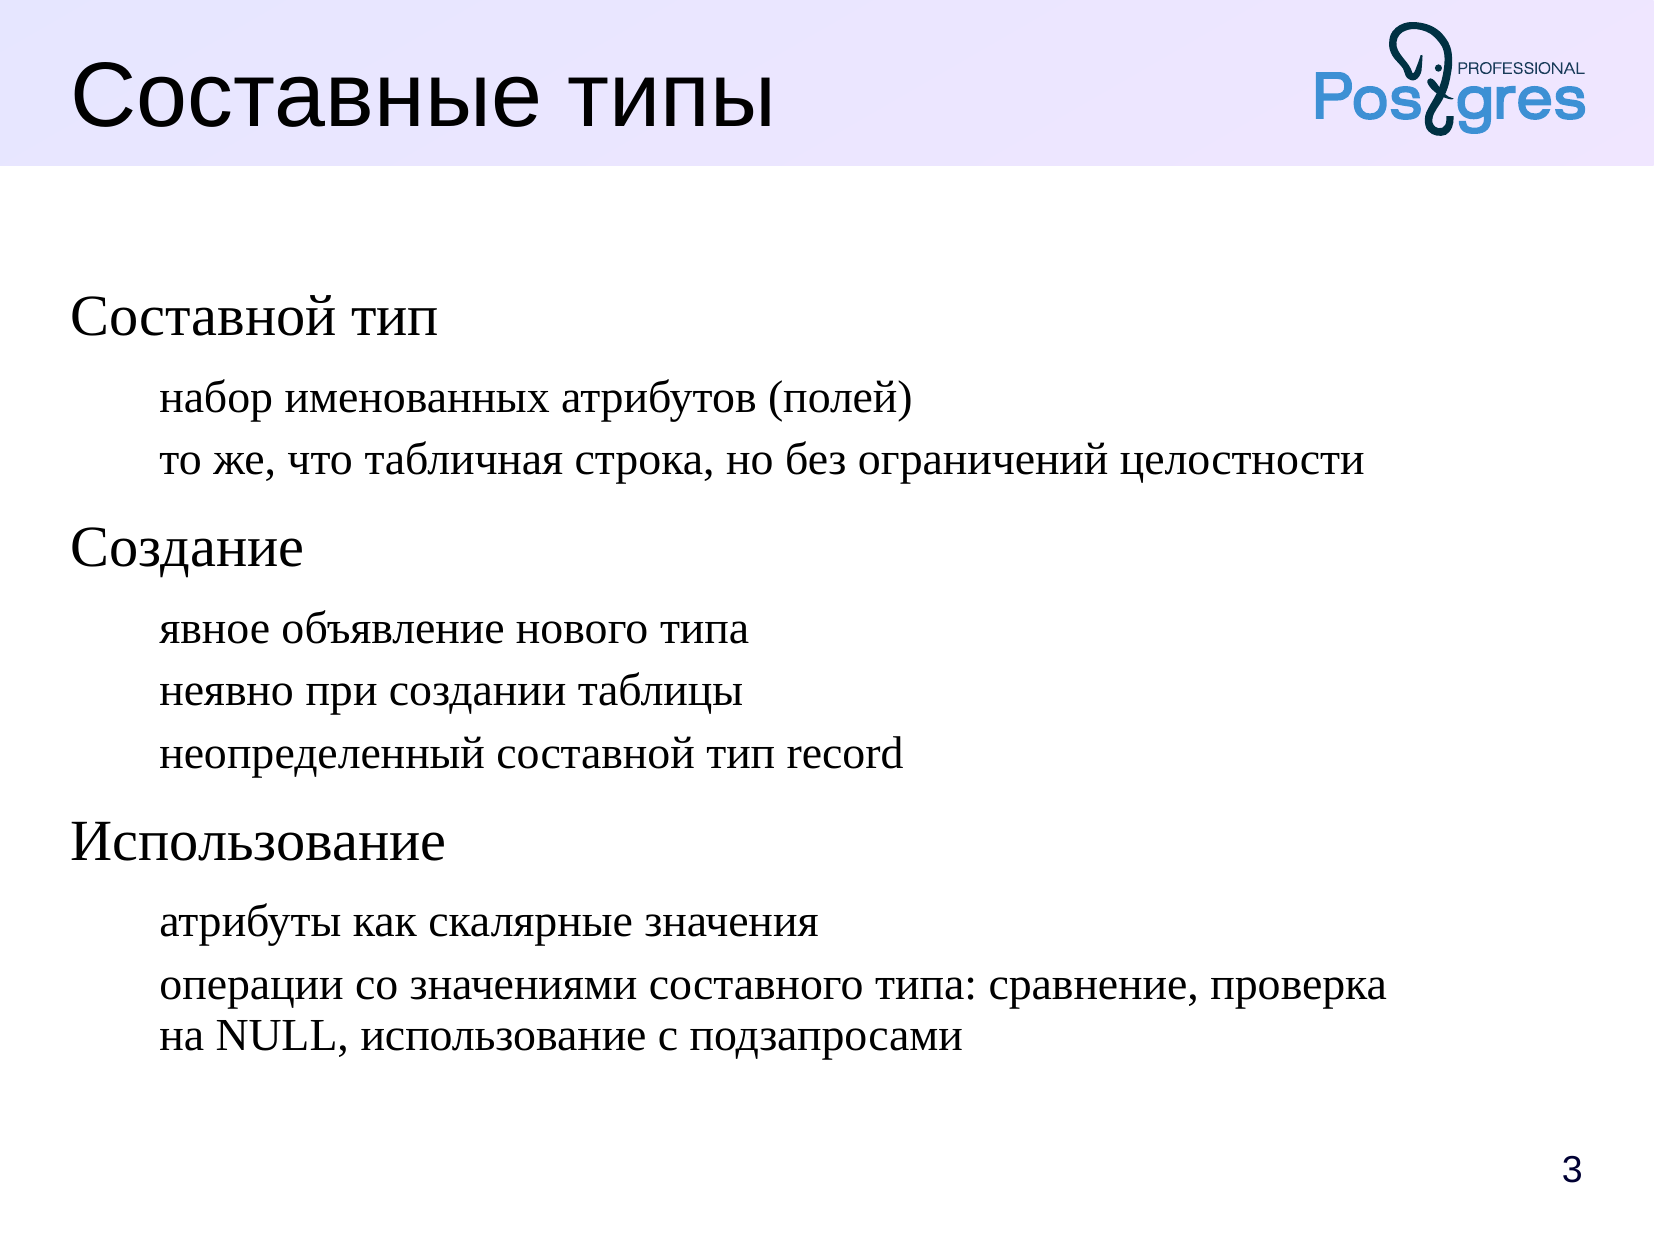

# Составные типы
Составной тип
набор именованных атрибутов (полей)
то же, что табличная строка, но без ограничений целостности
Создание
явное объявление нового типа
неявно при создании таблицы
неопределенный составной тип record
Использование
атрибуты как скалярные значения
операции со значениями составного типа: сравнение, проверка
на NULL, использование с подзапросами